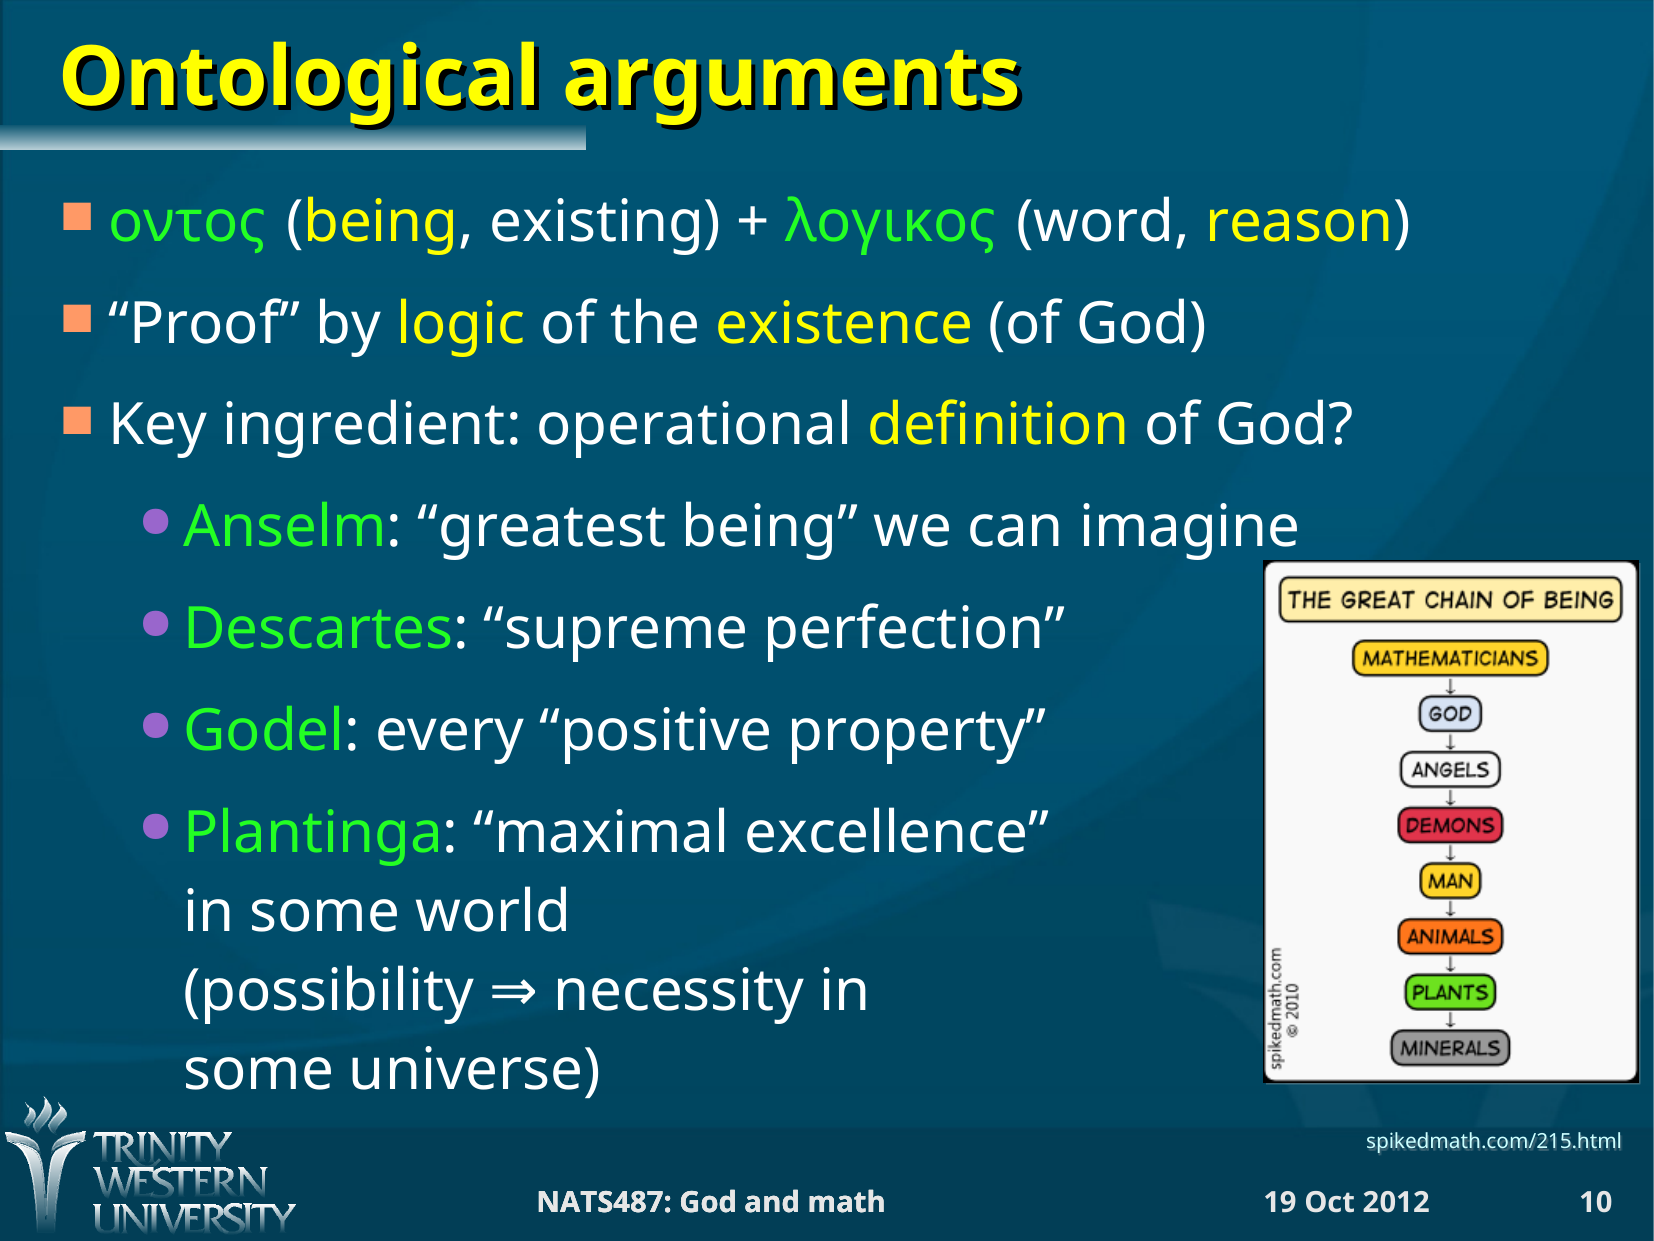

# Ontological arguments
οντος (being, existing) + λογικος (word, reason)
“Proof” by logic of the existence (of God)
Key ingredient: operational definition of God?
Anselm: “greatest being” we can imagine
Descartes: “supreme perfection”
Godel: every “positive property”
Plantinga: “maximal excellence”
in some world
(possibility ⇒ necessity in
some universe)
spikedmath.com/215.html
NATS487: God and math
19 Oct 2012
10